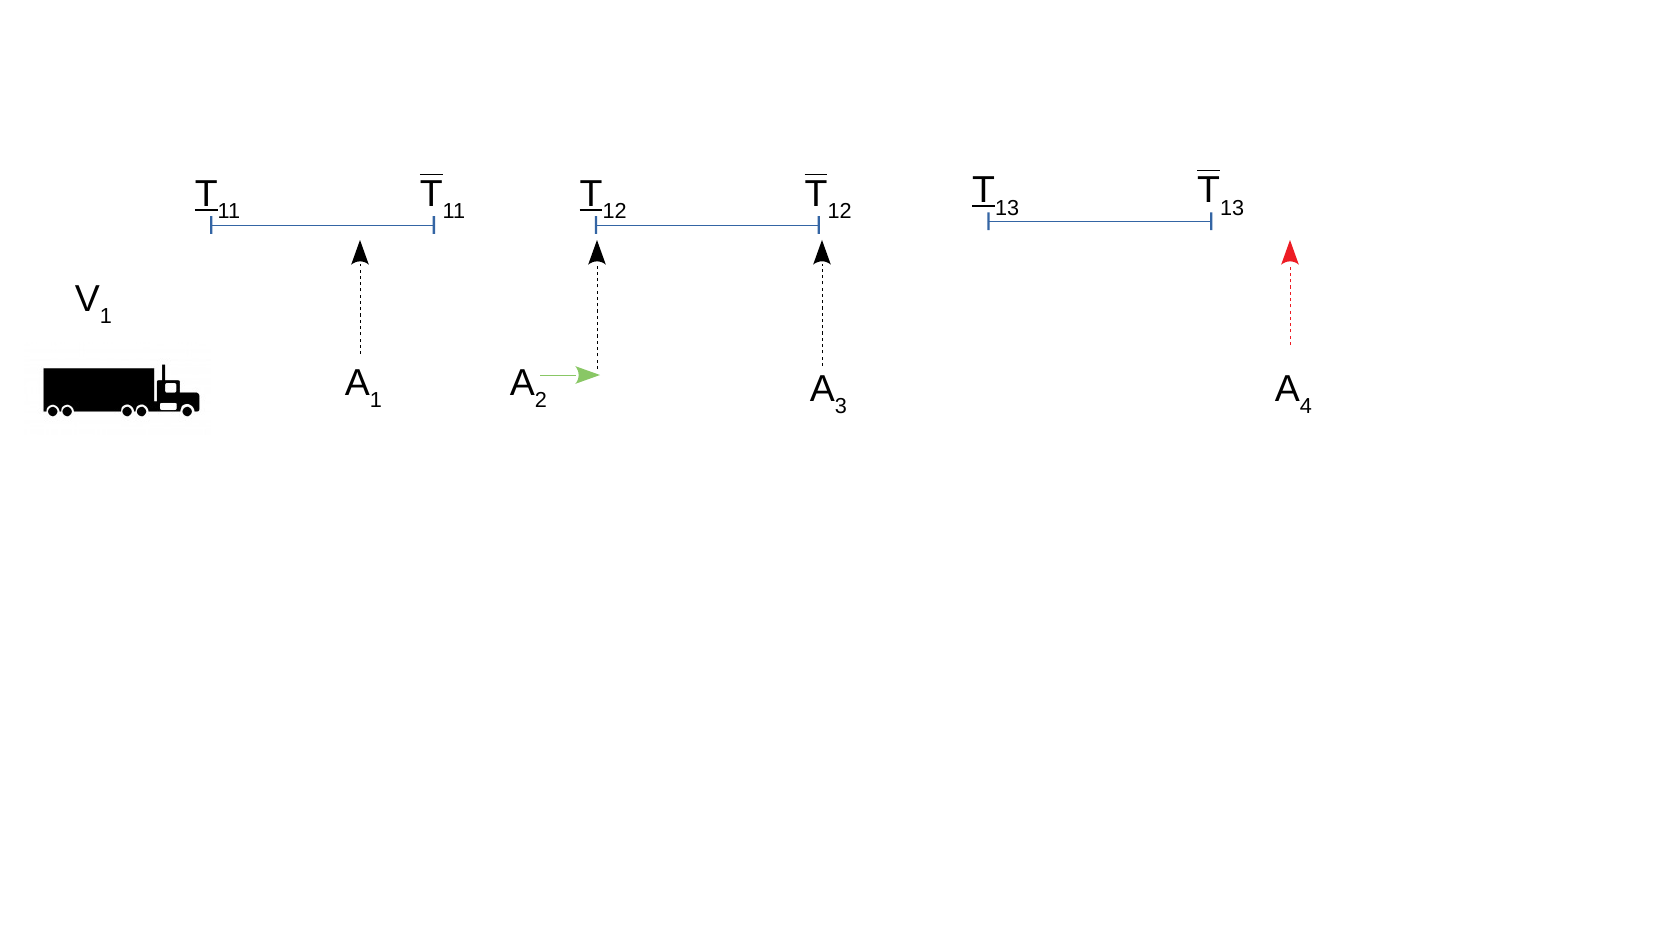

T13
T13
T11
T11
T12
T12
V1
A1
A2
A3
A4